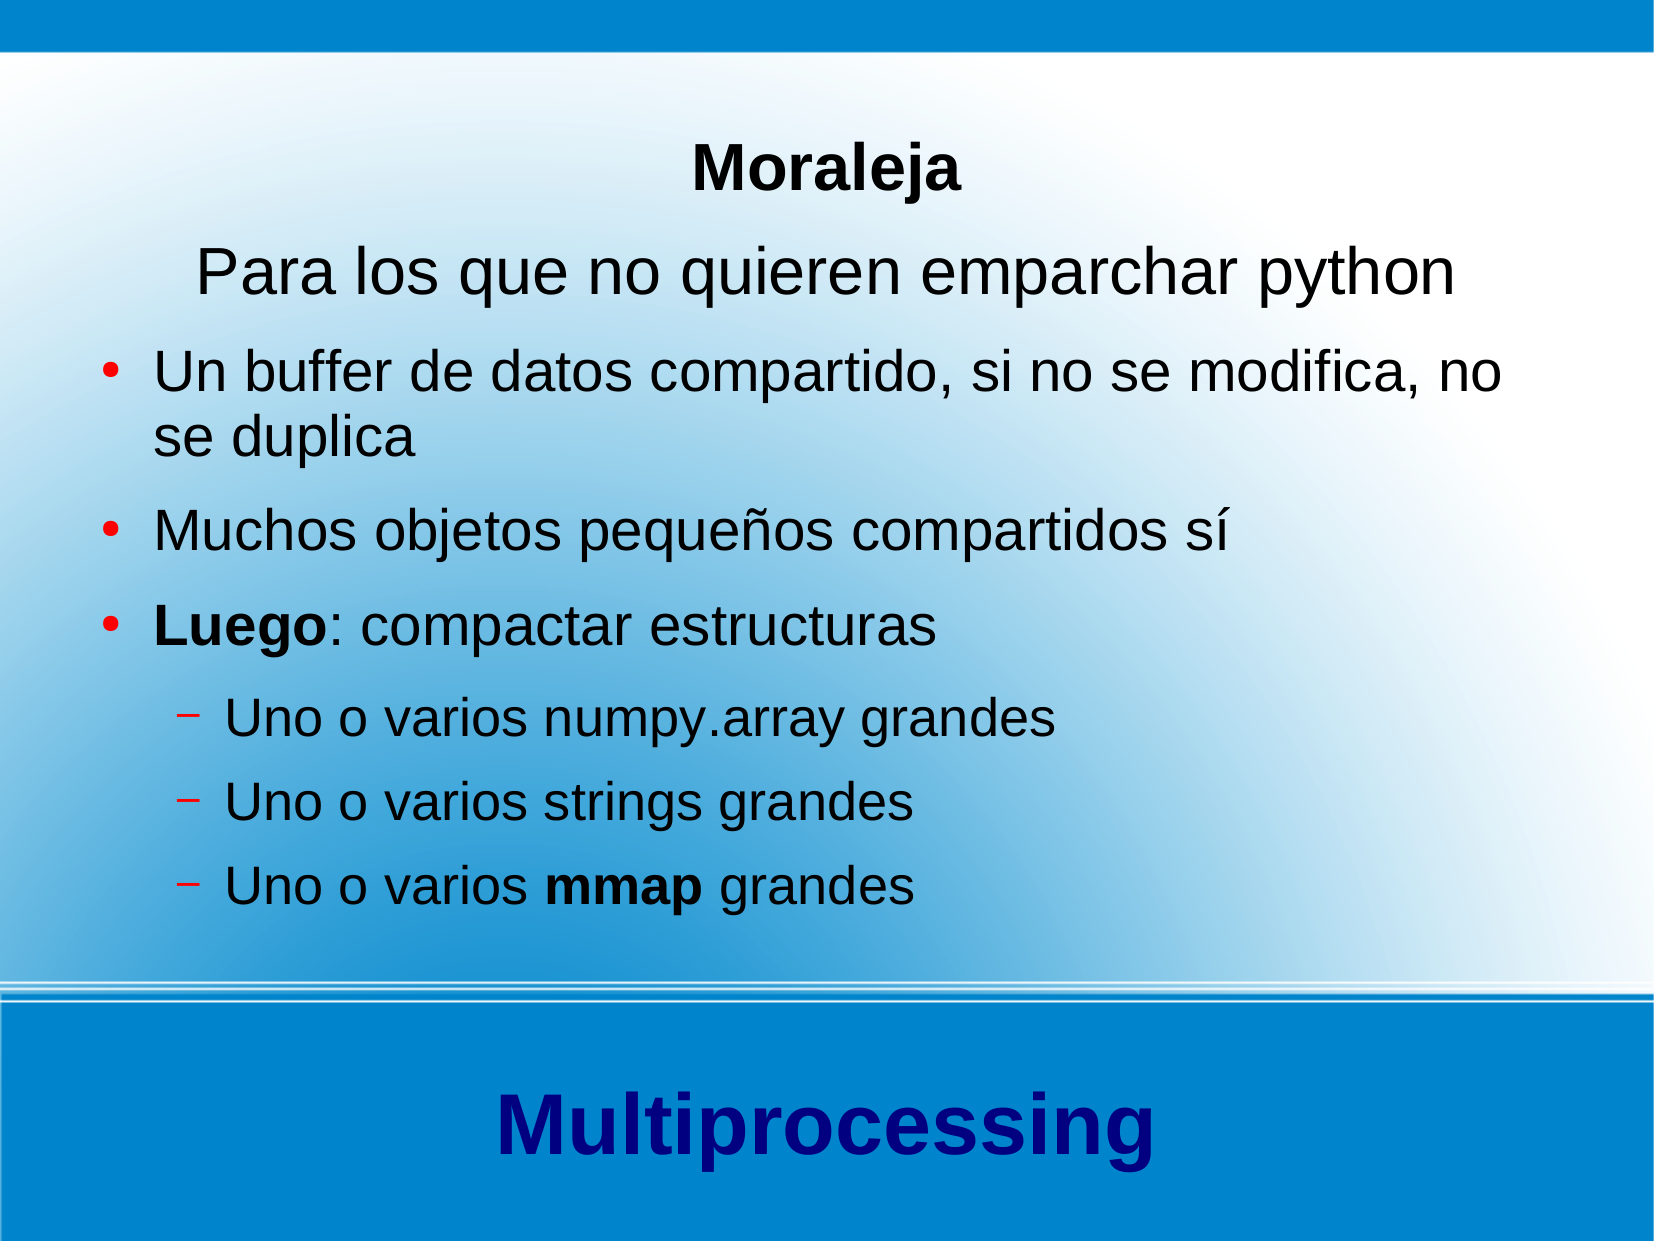

Moraleja
Para los que no quieren emparchar python
Un buffer de datos compartido, si no se modifica, no se duplica
Muchos objetos pequeños compartidos sí
Luego: compactar estructuras
Uno o varios numpy.array grandes
Uno o varios strings grandes
Uno o varios mmap grandes
# Multiprocessing